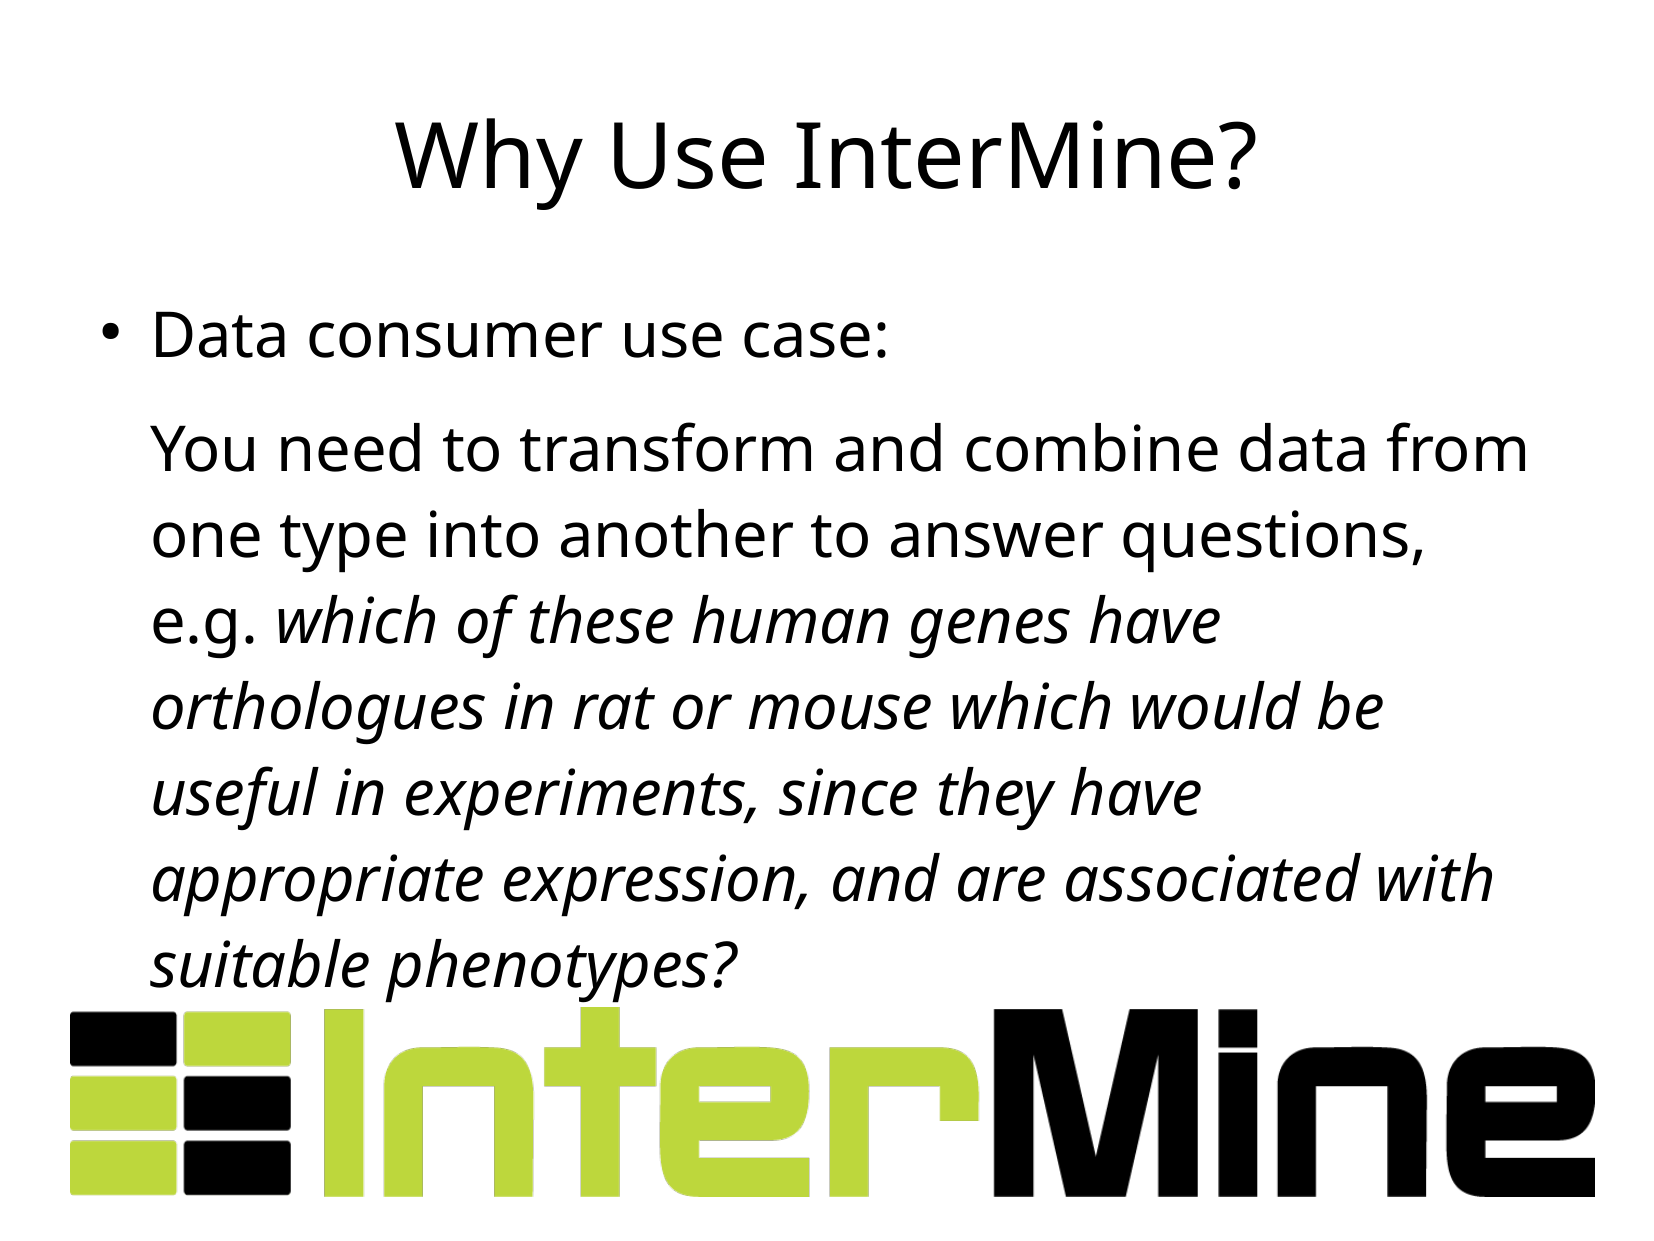

# Why Use InterMine?
Data consumer use case:
You need to transform and combine data from one type into another to answer questions, e.g. which of these human genes have orthologues in rat or mouse which would be useful in experiments, since they have appropriate expression, and are associated with suitable phenotypes?